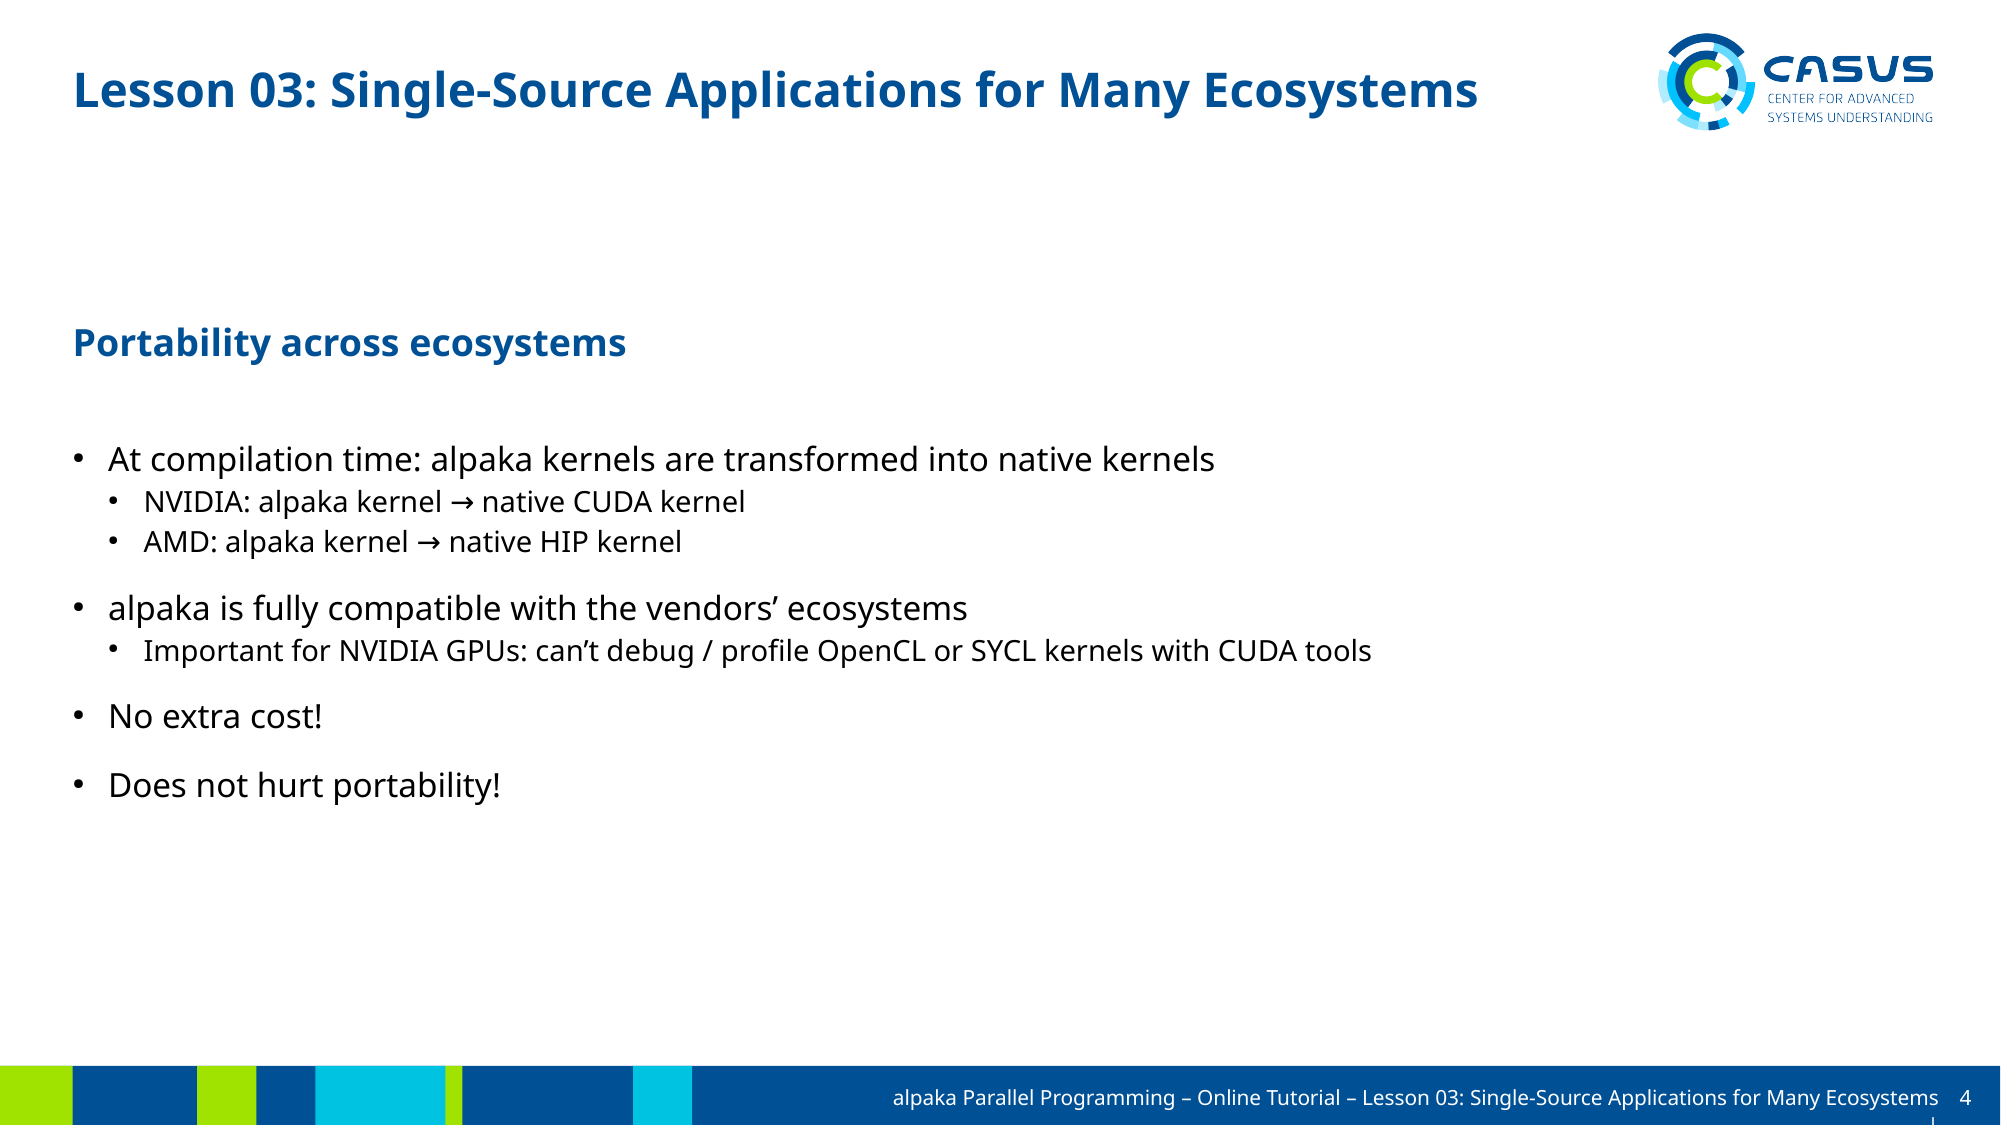

# Lesson 03: Single-Source Applications for Many Ecosystems
Portability across ecosystems
At compilation time: alpaka kernels are transformed into native kernels
NVIDIA: alpaka kernel → native CUDA kernel
AMD: alpaka kernel → native HIP kernel
alpaka is fully compatible with the vendors’ ecosystems
Important for NVIDIA GPUs: can’t debug / profile OpenCL or SYCL kernels with CUDA tools
No extra cost!
Does not hurt portability!
alpaka Parallel Programming – Online Tutorial – Lesson 03: Single-Source Applications for Many Ecosystems
4